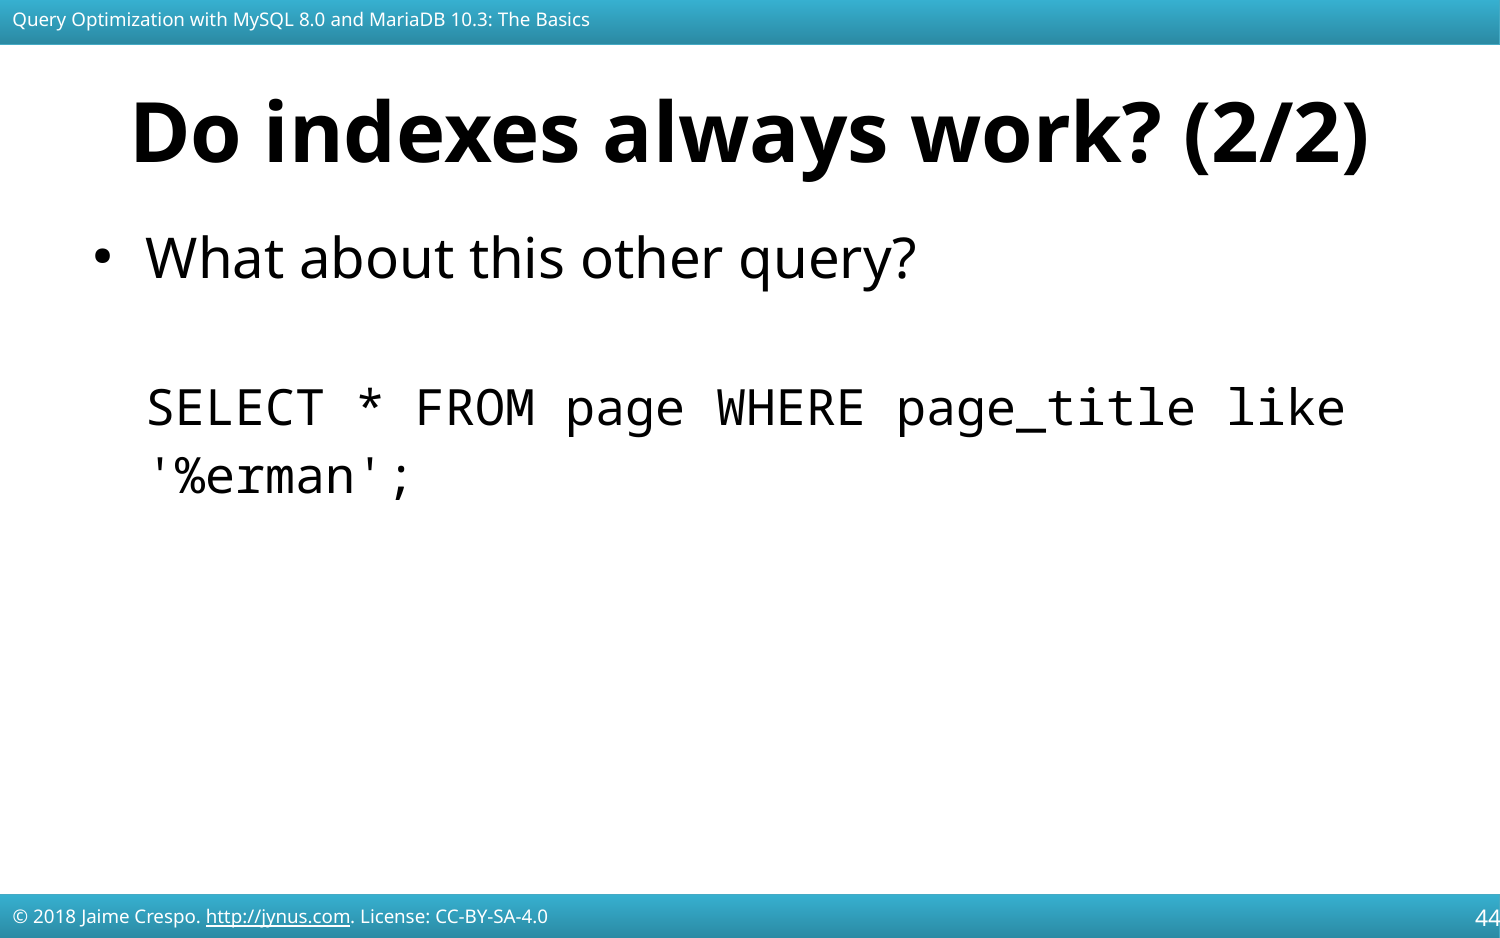

# Do indexes always work? (2/2)
What about this other query?
SELECT * FROM page WHERE page_title like '%erman';